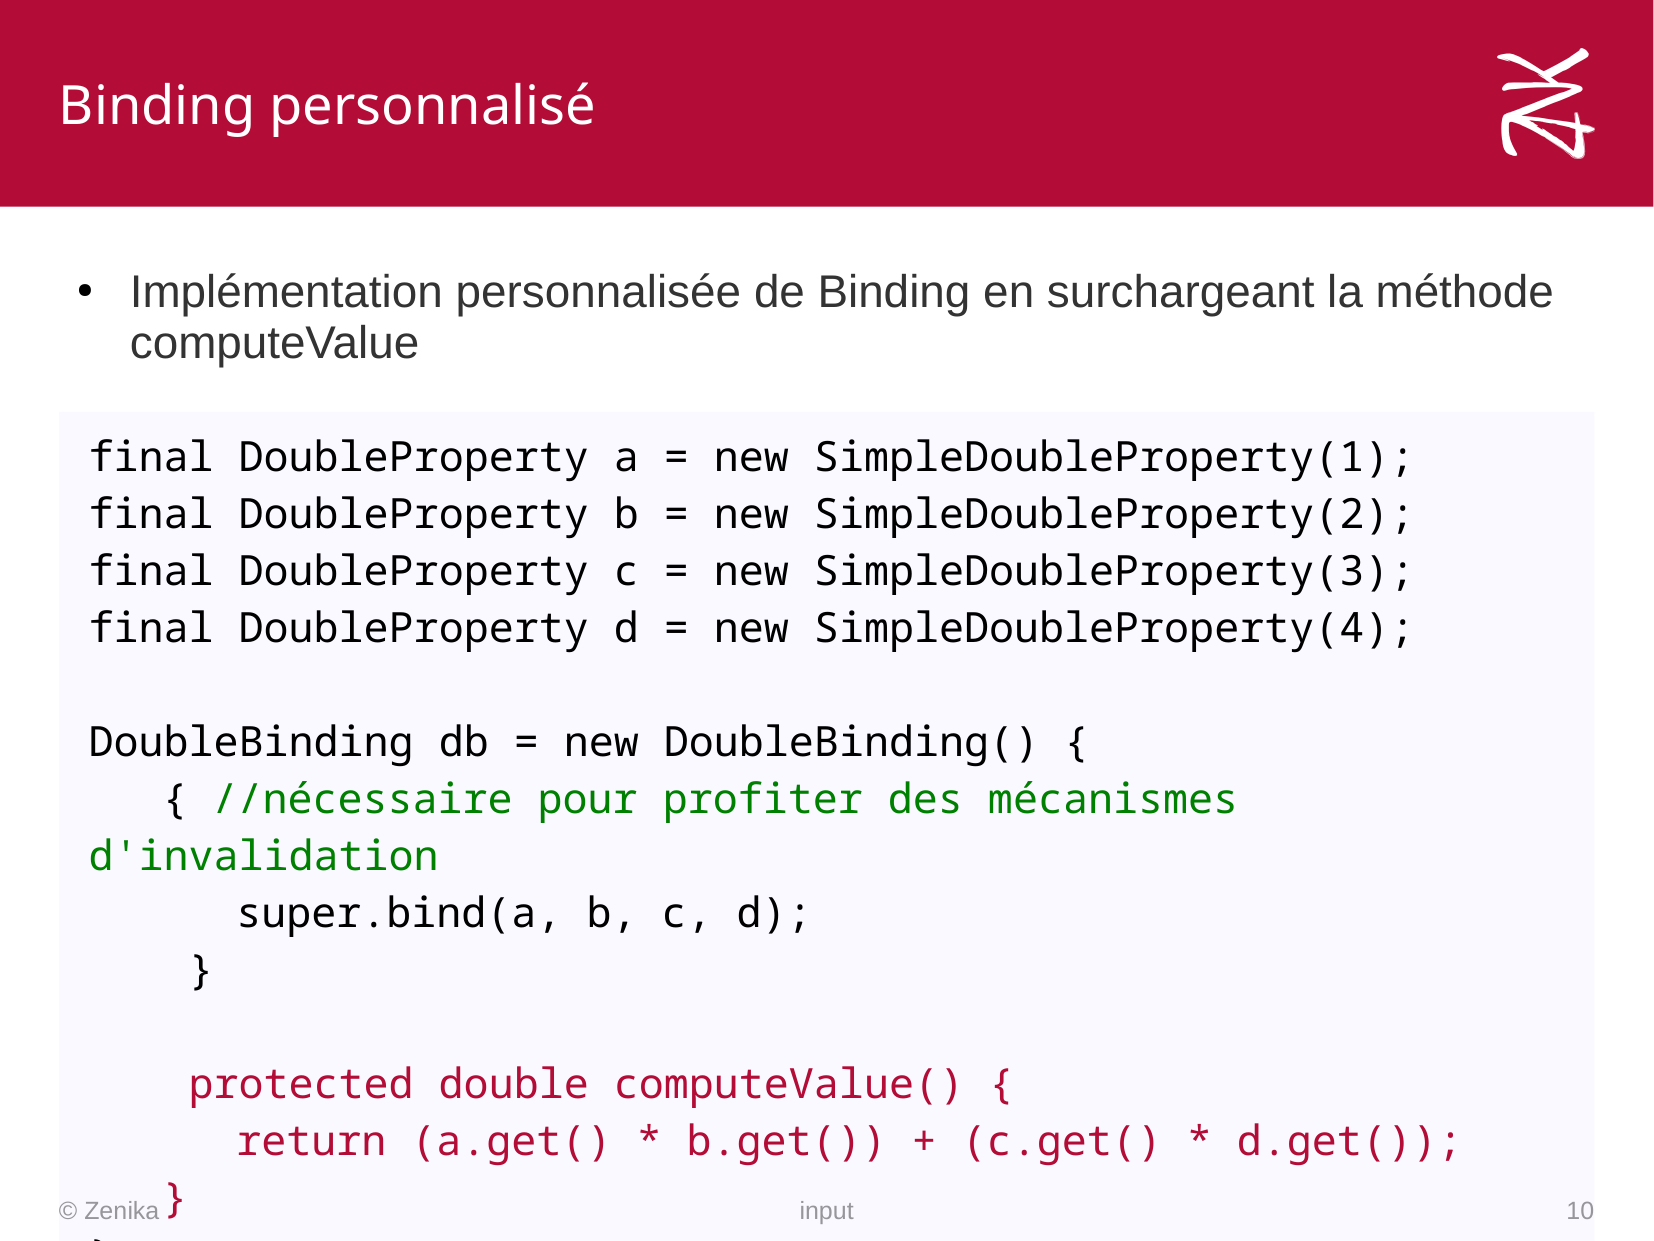

# Binding personnalisé
Implémentation personnalisée de Binding en surchargeant la méthode computeValue
final DoubleProperty a = new SimpleDoubleProperty(1);
final DoubleProperty b = new SimpleDoubleProperty(2);
final DoubleProperty c = new SimpleDoubleProperty(3);
final DoubleProperty d = new SimpleDoubleProperty(4);
DoubleBinding db = new DoubleBinding() {
	{ //nécessaire pour profiter des mécanismes d'invalidation
 	super.bind(a, b, c, d);
 }
 protected double computeValue() {
		return (a.get() * b.get()) + (c.get() * d.get());
	}
};